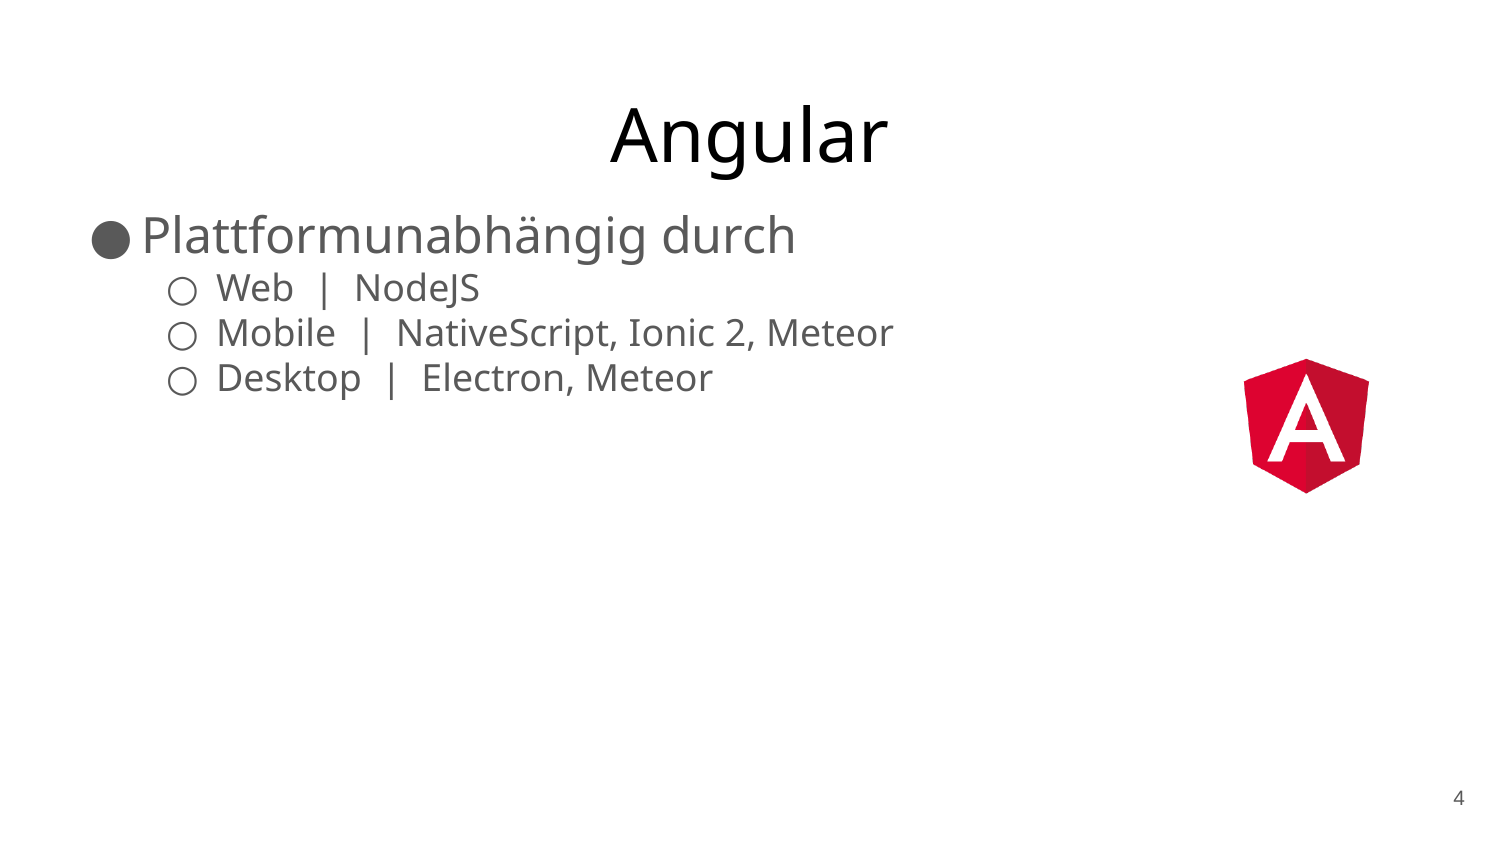

# Angular
Plattformunabhängig durch
Web | NodeJS
Mobile | NativeScript, Ionic 2, Meteor
Desktop | Electron, Meteor